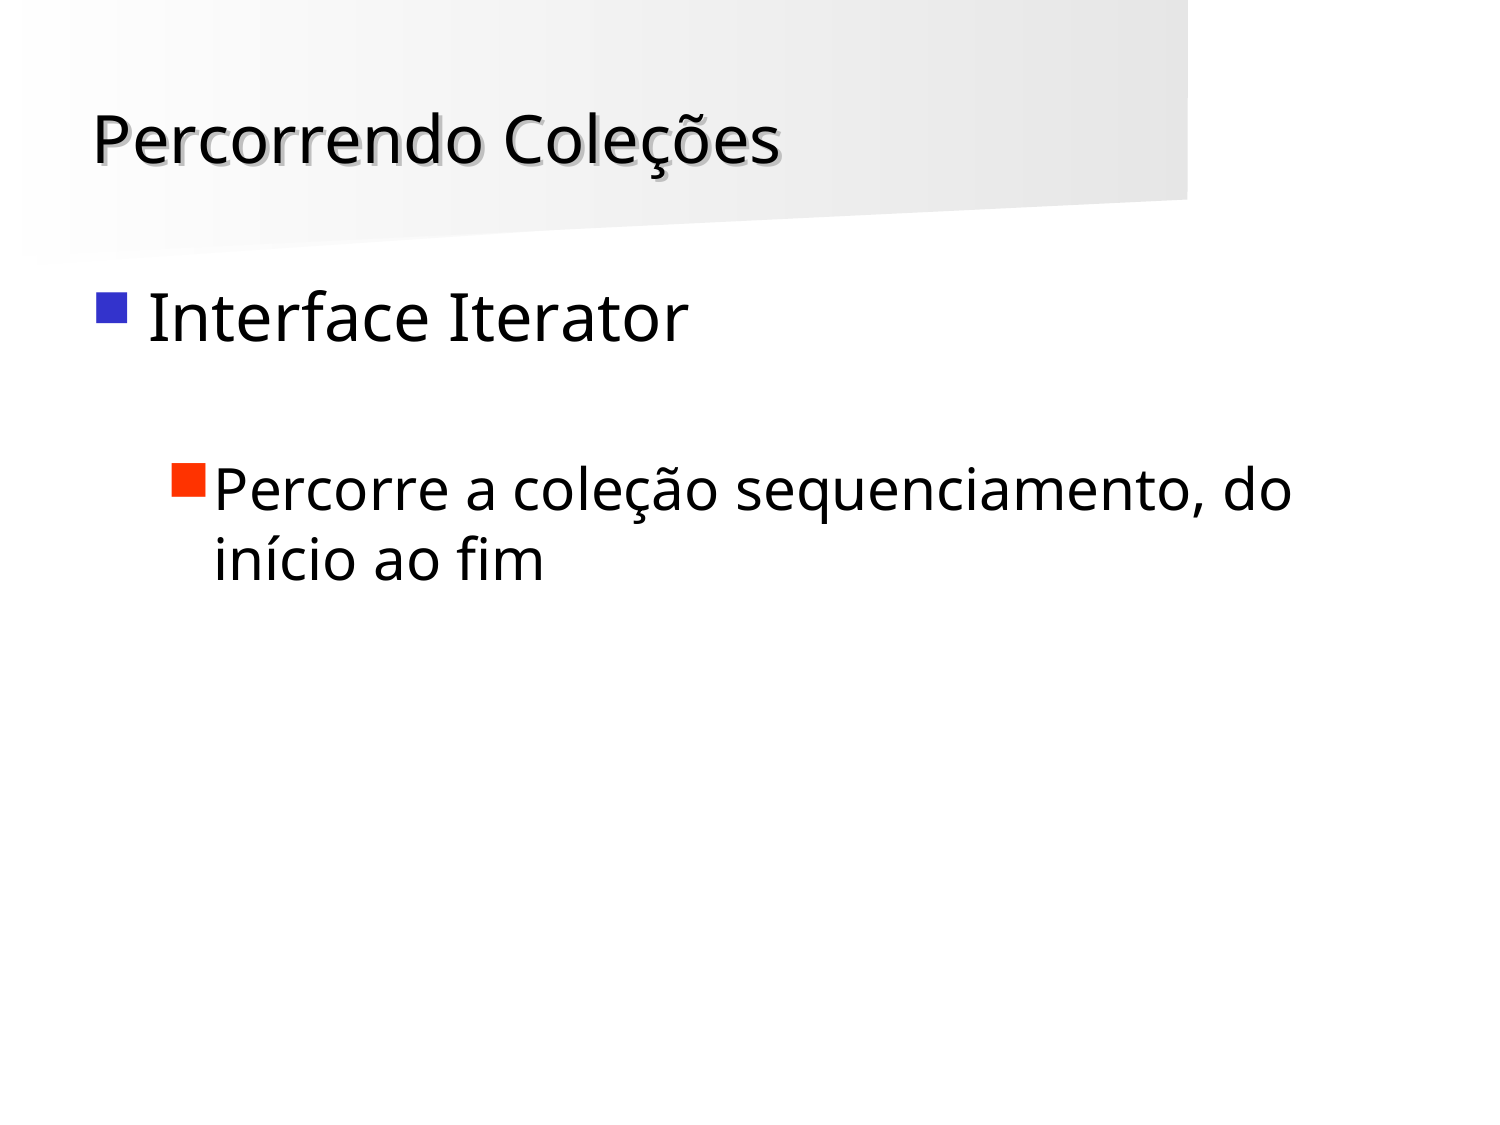

# Percorrendo Coleções
Interface Iterator
Percorre a coleção sequenciamento, do início ao fim